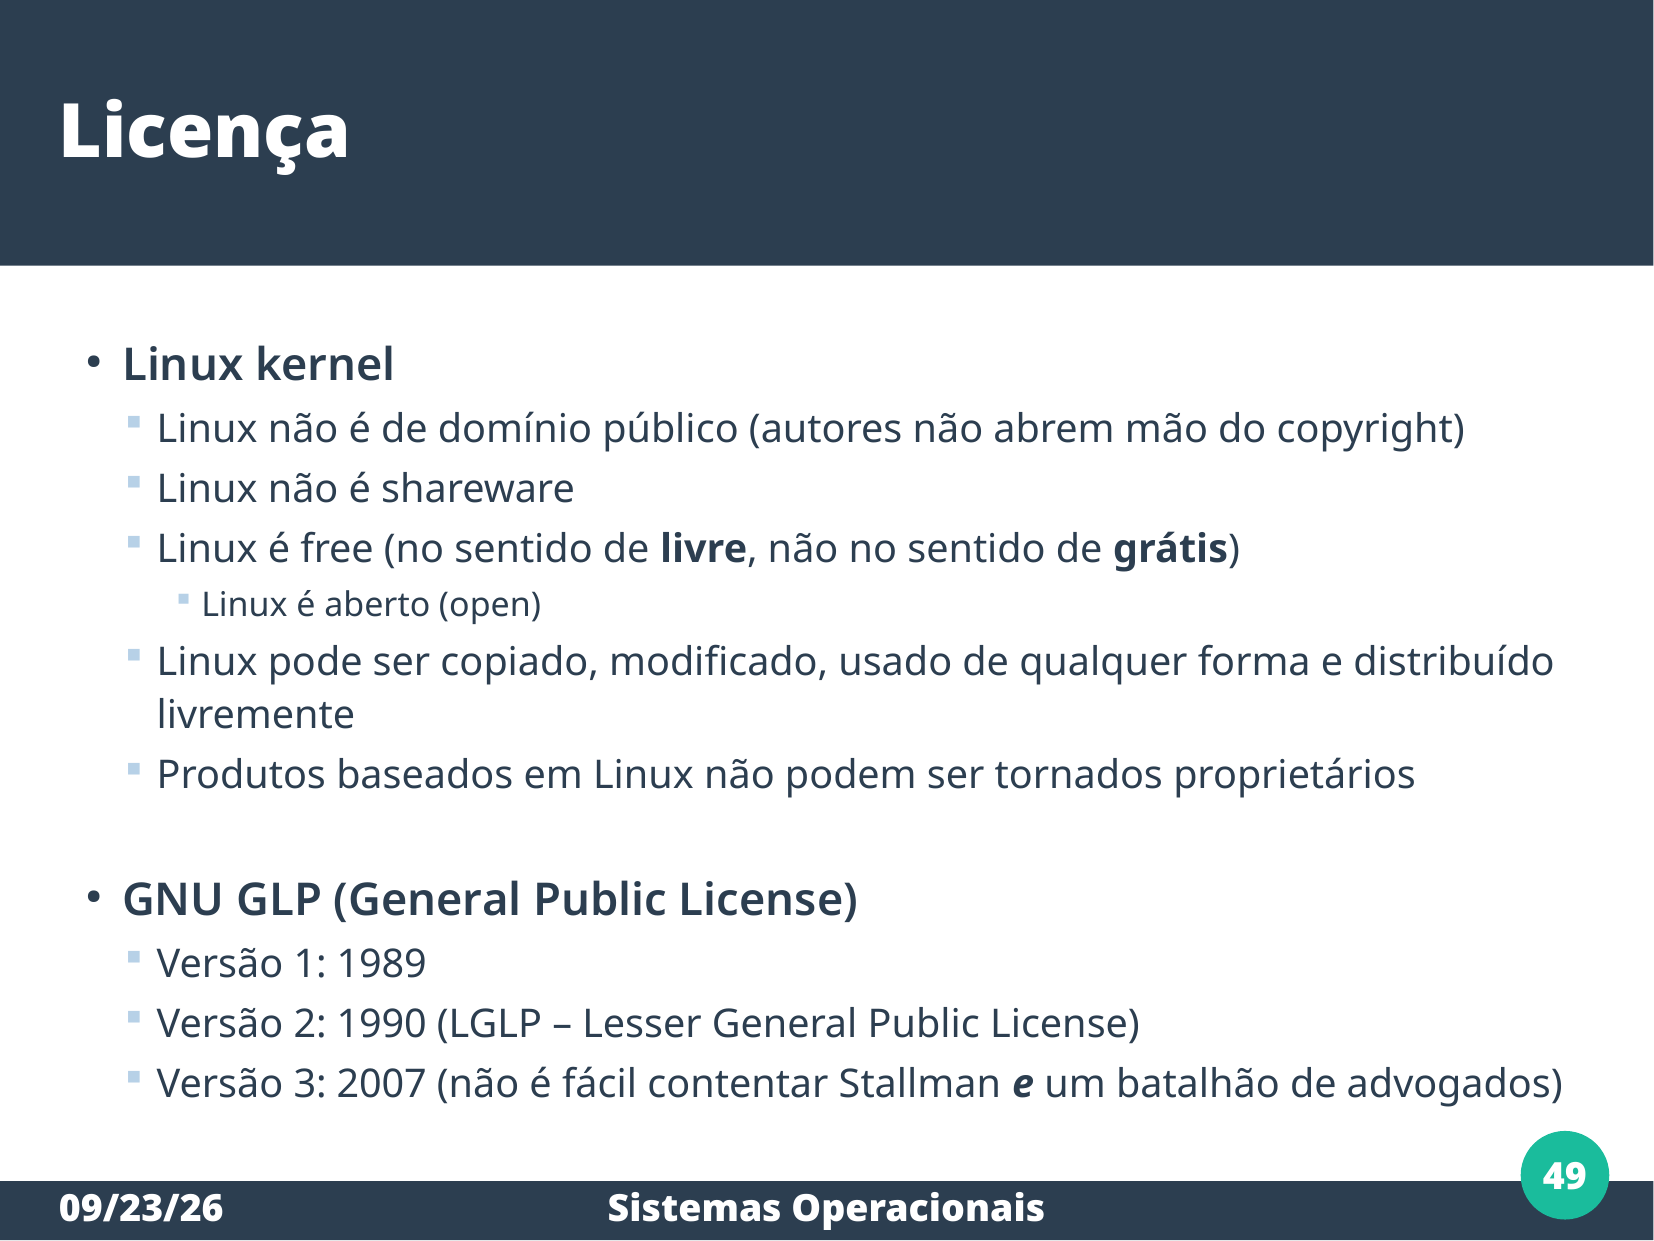

# Licença
Linux kernel
Linux não é de domínio público (autores não abrem mão do copyright)
Linux não é shareware
Linux é free (no sentido de livre, não no sentido de grátis)
Linux é aberto (open)
Linux pode ser copiado, modificado, usado de qualquer forma e distribuído livremente
Produtos baseados em Linux não podem ser tornados proprietários
GNU GLP (General Public License)
Versão 1: 1989
Versão 2: 1990 (LGLP – Lesser General Public License)
Versão 3: 2007 (não é fácil contentar Stallman e um batalhão de advogados)
49
Sistemas Operacionais